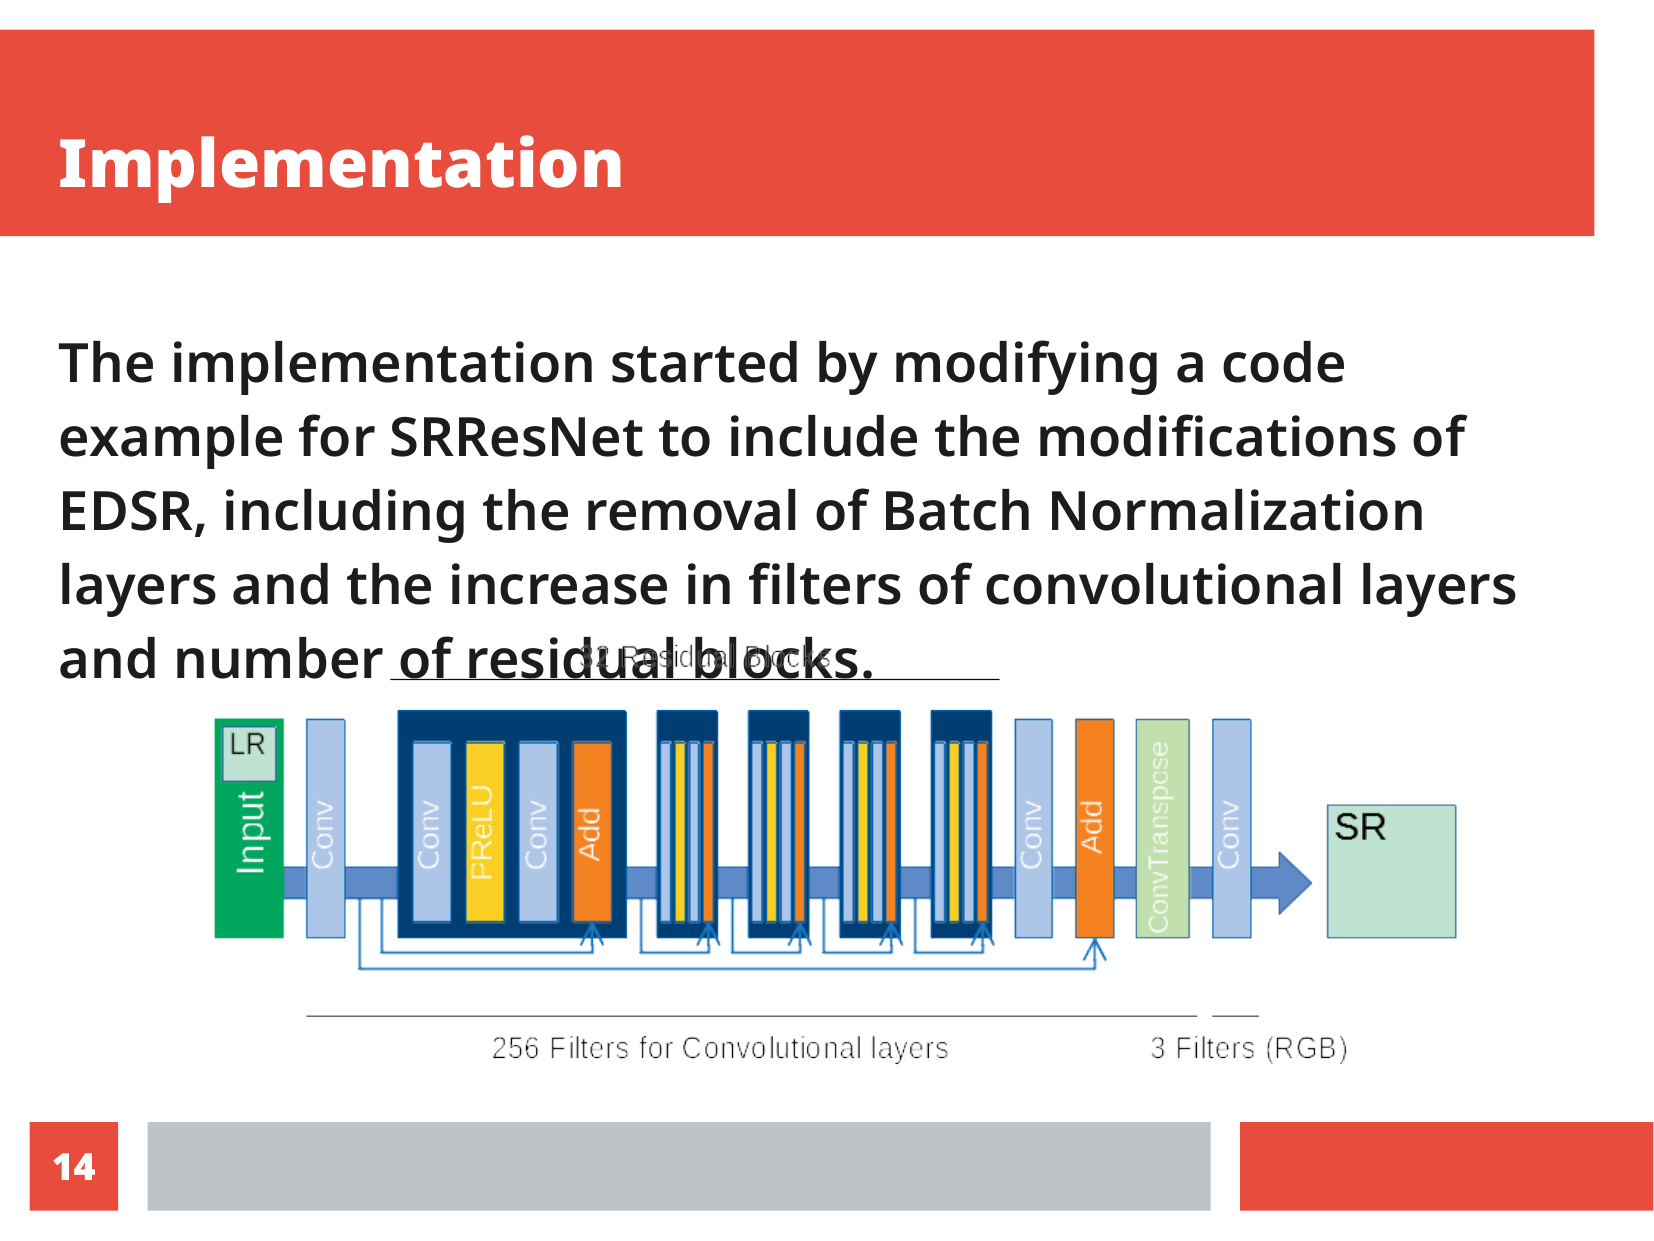

# Implementation
The implementation started by modifying a code example for SRResNet to include the modifications of EDSR, including the removal of Batch Normalization layers and the increase in filters of convolutional layers and number of residual blocks.
14